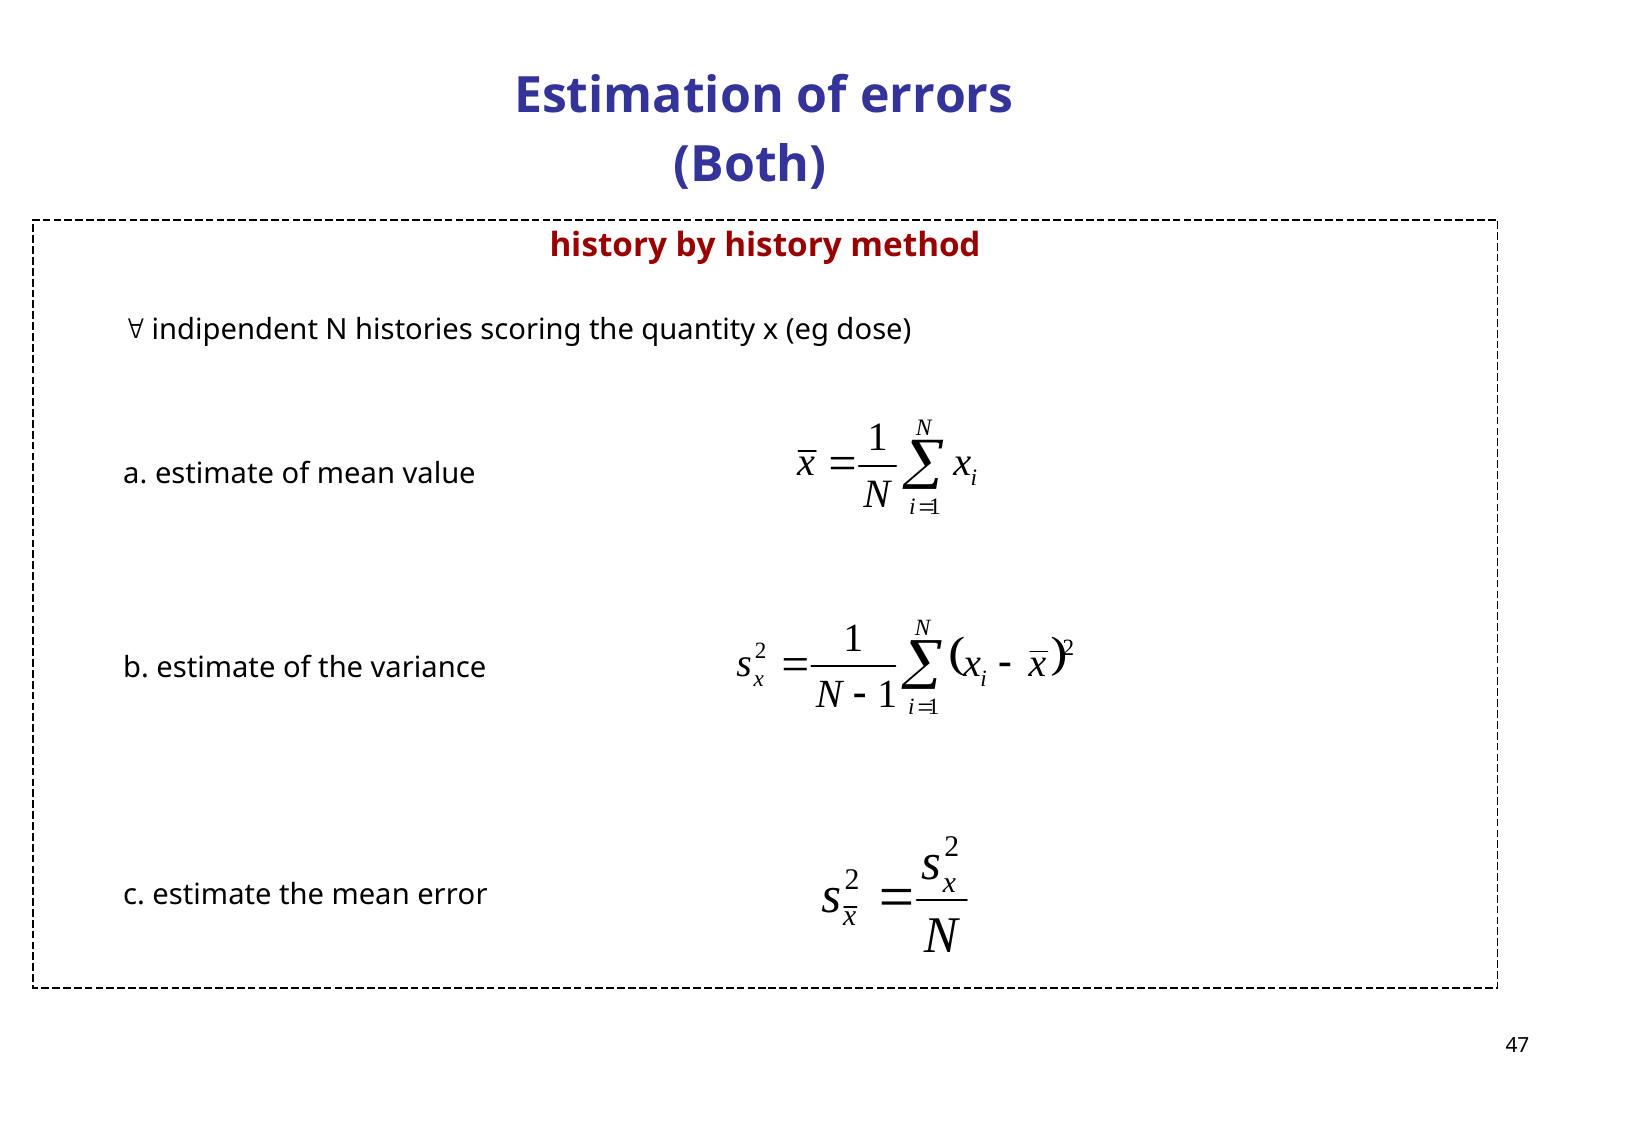

Estimation of errors
(Both)
history by history method
 indipendent N histories scoring the quantity x (eg dose)
a. estimate of mean value
b. estimate of the variance
c. estimate the mean error
47